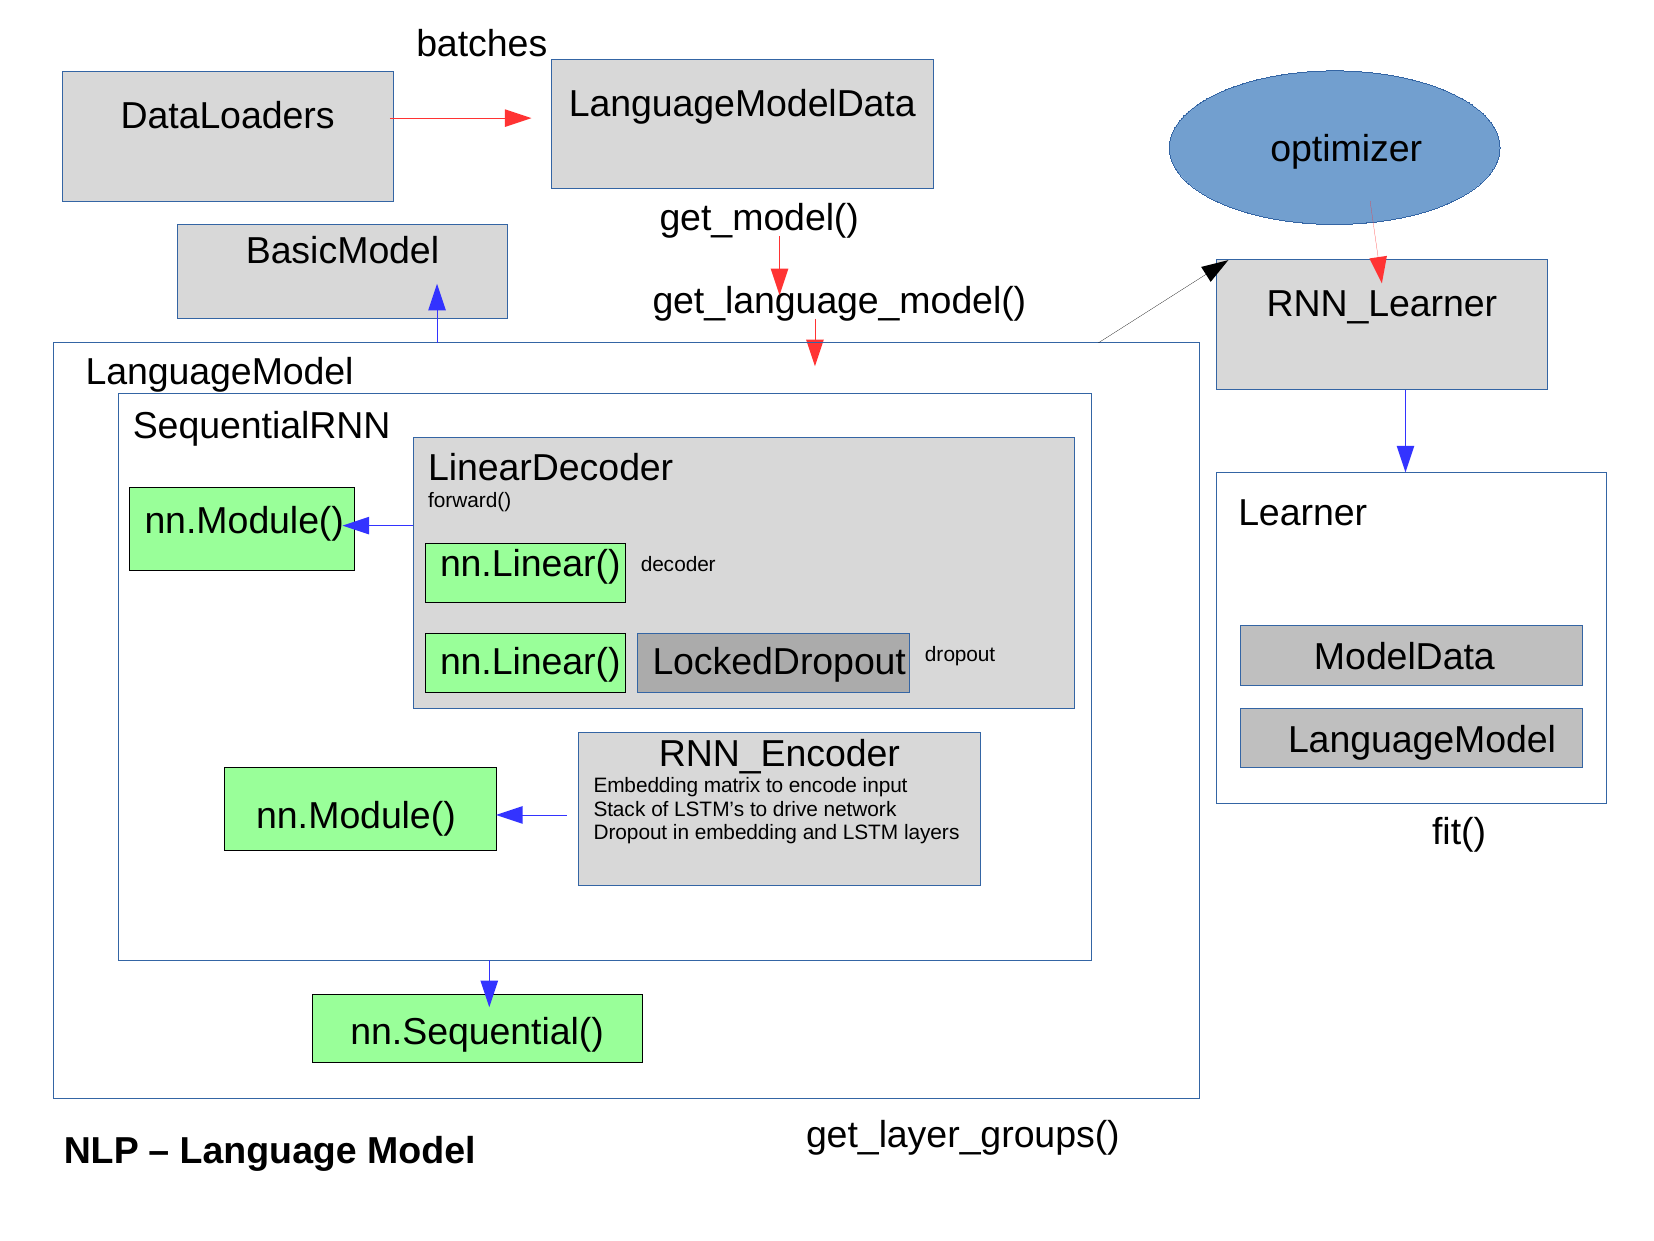

batches
LanguageModelData
DataLoaders
optimizer
get_model()
BasicModel
RNN_Learner
get_language_model()
LanguageModel
SequentialRNN
LinearDecoder
forward()
Learner
nn.Module()
nn.Linear()
decoder
ModelData
nn.Linear()
LockedDropout
dropout
LanguageModel
RNN_Encoder
Embedding matrix to encode input
Stack of LSTM’s to drive network
Dropout in embedding and LSTM layers
nn.Module()
fit()
nn.Sequential()
get_layer_groups()
NLP – Language Model